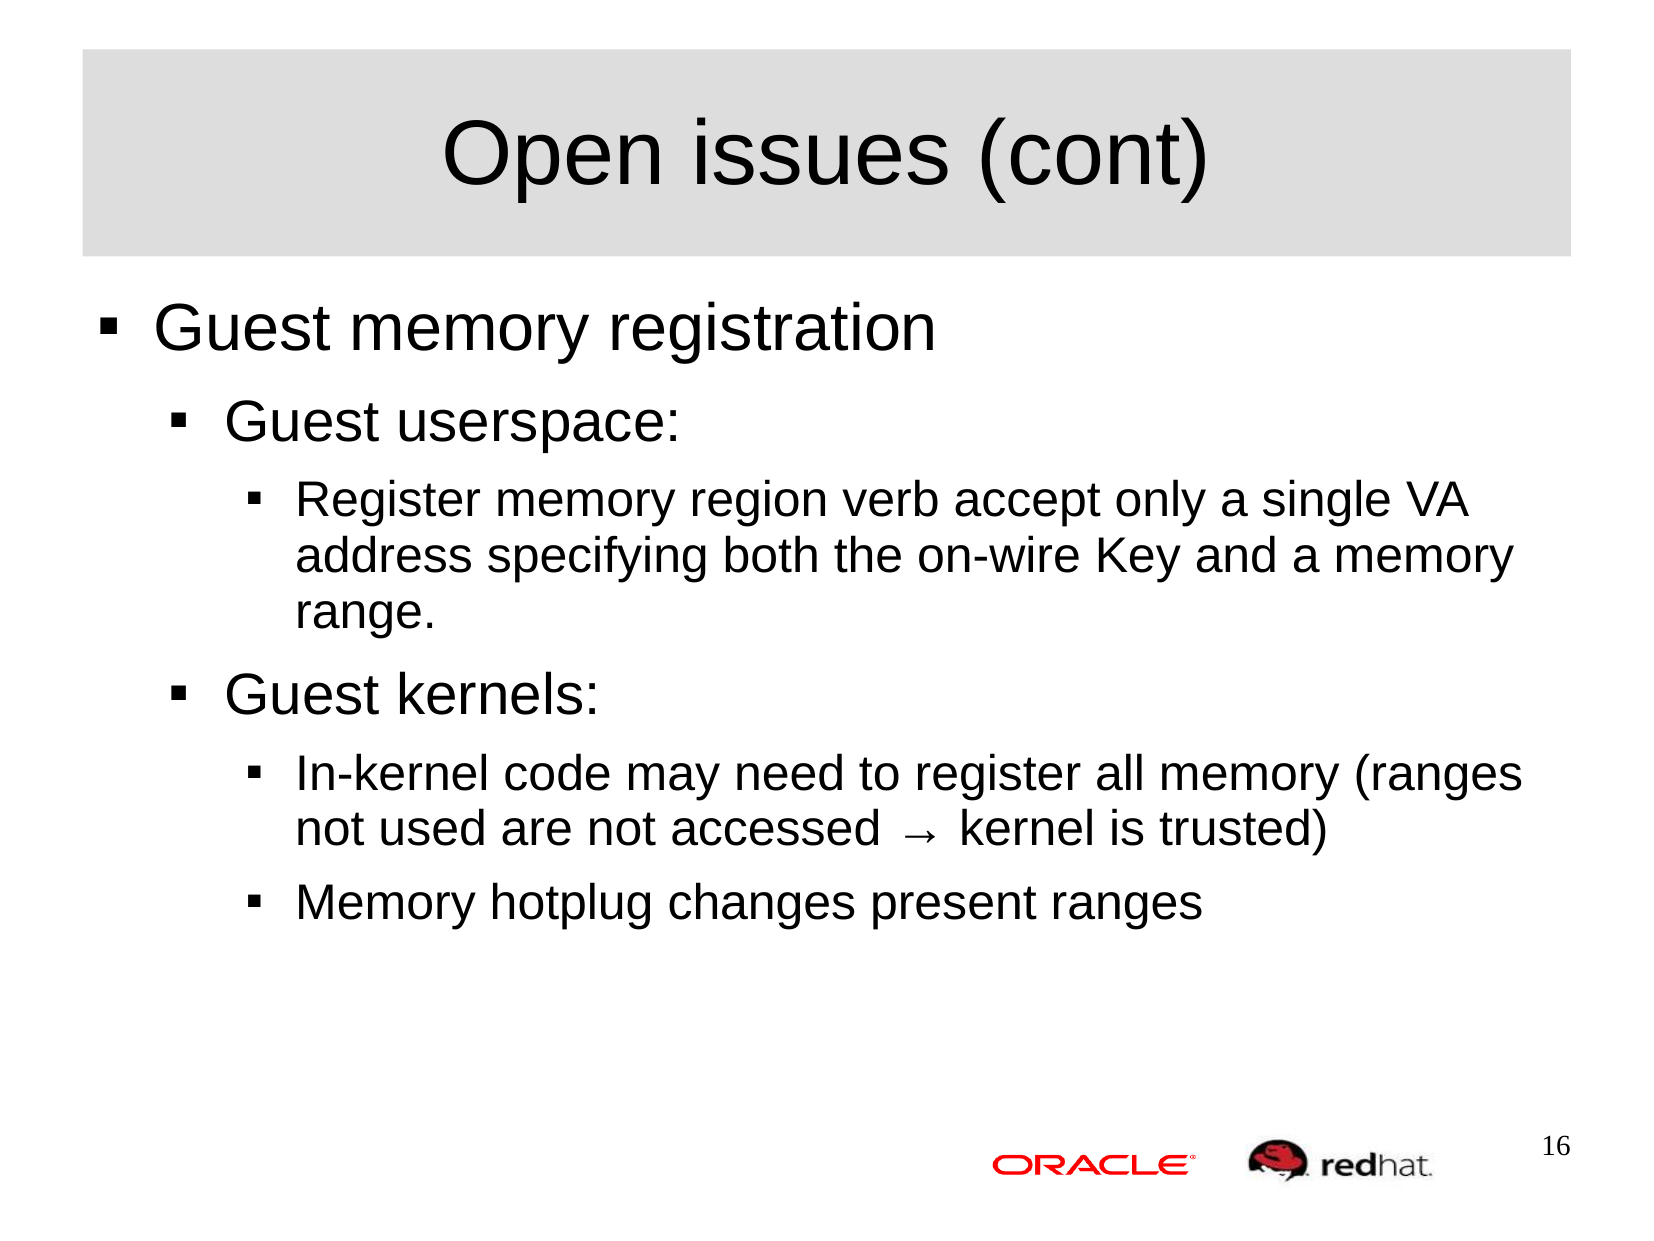

# Open issues (cont)
Guest memory registration
Guest userspace:
Register memory region verb accept only a single VA address specifying both the on-wire Key and a memory range.
Guest kernels:
In-kernel code may need to register all memory (ranges not used are not accessed → kernel is trusted)
Memory hotplug changes present ranges
16